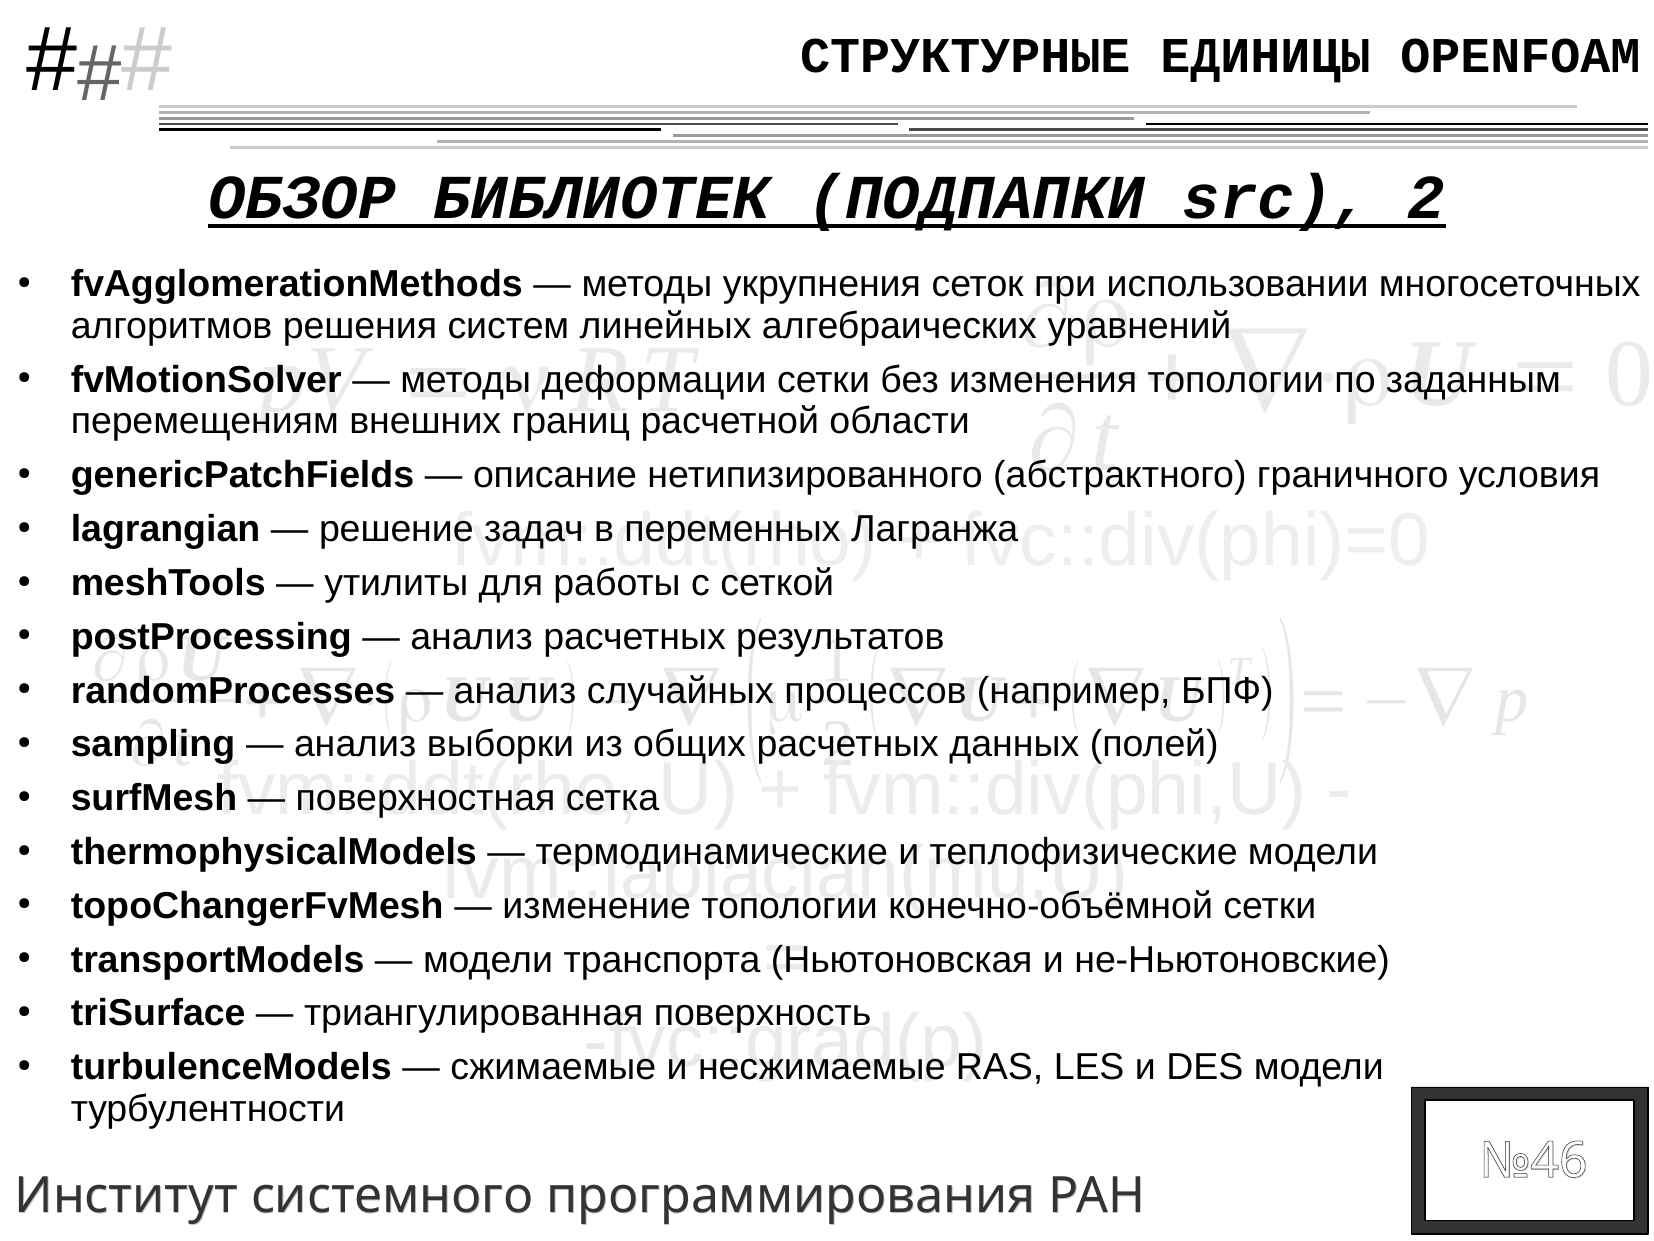

# ОБЗОР БИБЛИОТЕК (ПОДПАПКИ src), 2
fvAgglomerationMethods — методы укрупнения сеток при использовании многосеточных алгоритмов решения систем линейных алгебраических уравнений
fvMotionSolver — методы деформации сетки без изменения топологии по заданным перемещениям внешних границ расчетной области
genericPatchFields — описание нетипизированного (абстрактного) граничного условия
lagrangian — решение задач в переменных Лагранжа
meshTools — утилиты для работы с сеткой
postProcessing — анализ расчетных результатов
randomProcesses — анализ случайных процессов (например, БПФ)
sampling — анализ выборки из общих расчетных данных (полей)
surfMesh — поверхностная сетка
thermophysicalModels — термодинамические и теплофизические модели
topoChangerFvMesh — изменение топологии конечно-объёмной сетки
transportModels — модели транспорта (Ньютоновская и не-Ньютоновские)
triSurface — триангулированная поверхность
turbulenceModels — сжимаемые и несжимаемые RAS, LES и DES модели
турбулентности